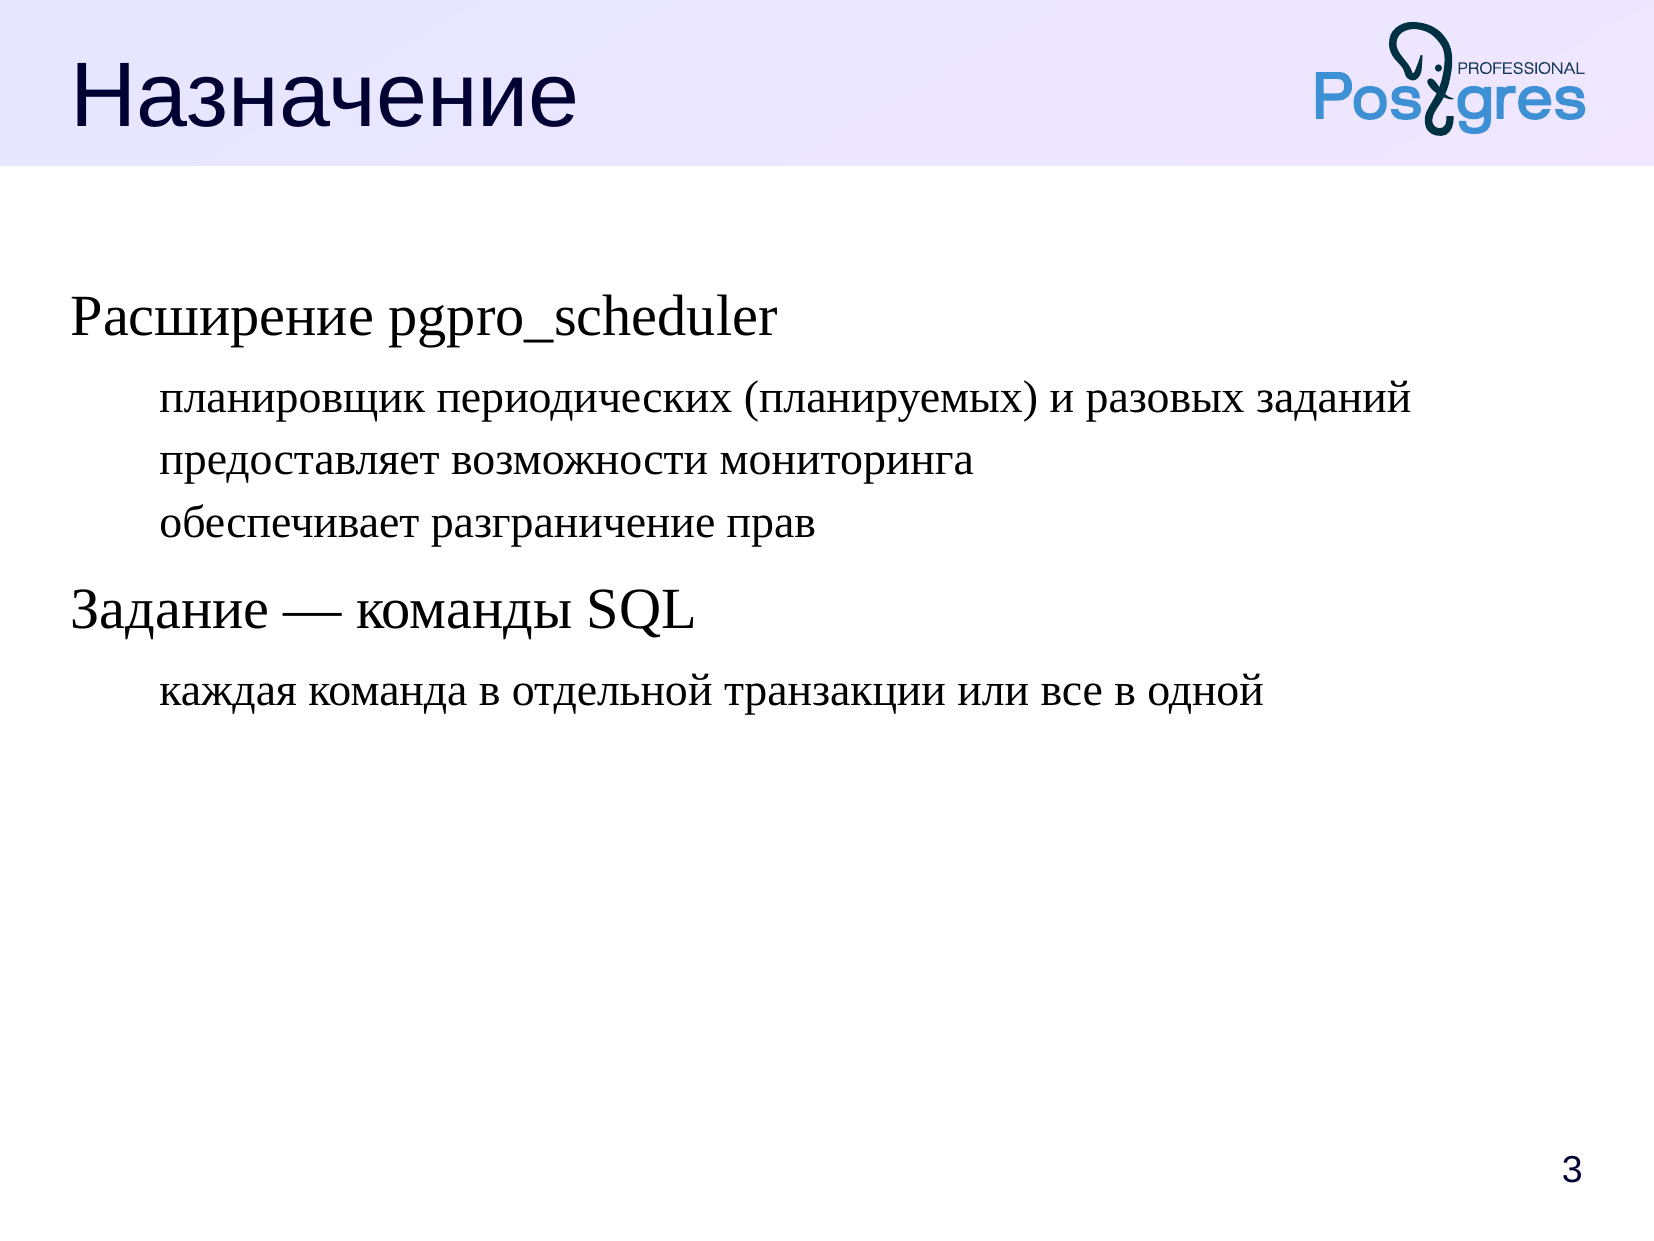

# Назначение
Расширение pgpro_scheduler
планировщик периодических (планируемых) и разовых заданий
предоставляет возможности мониторинга
обеспечивает разграничение прав
Задание — команды SQL
каждая команда в отдельной транзакции или все в одной